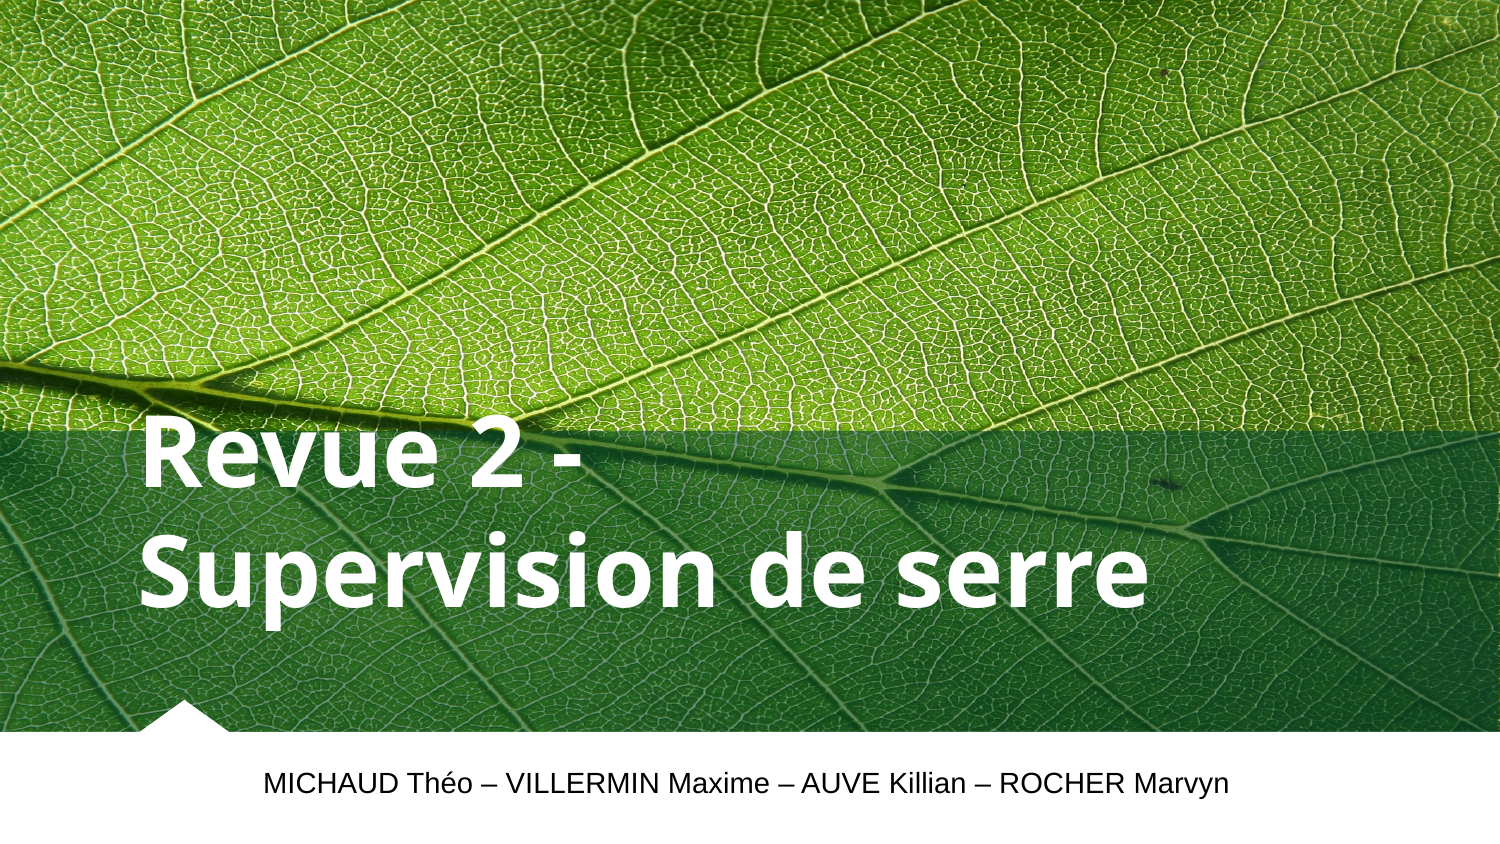

# Revue 2 - Supervision de serre
MICHAUD Théo – VILLERMIN Maxime – AUVE Killian – ROCHER Marvyn